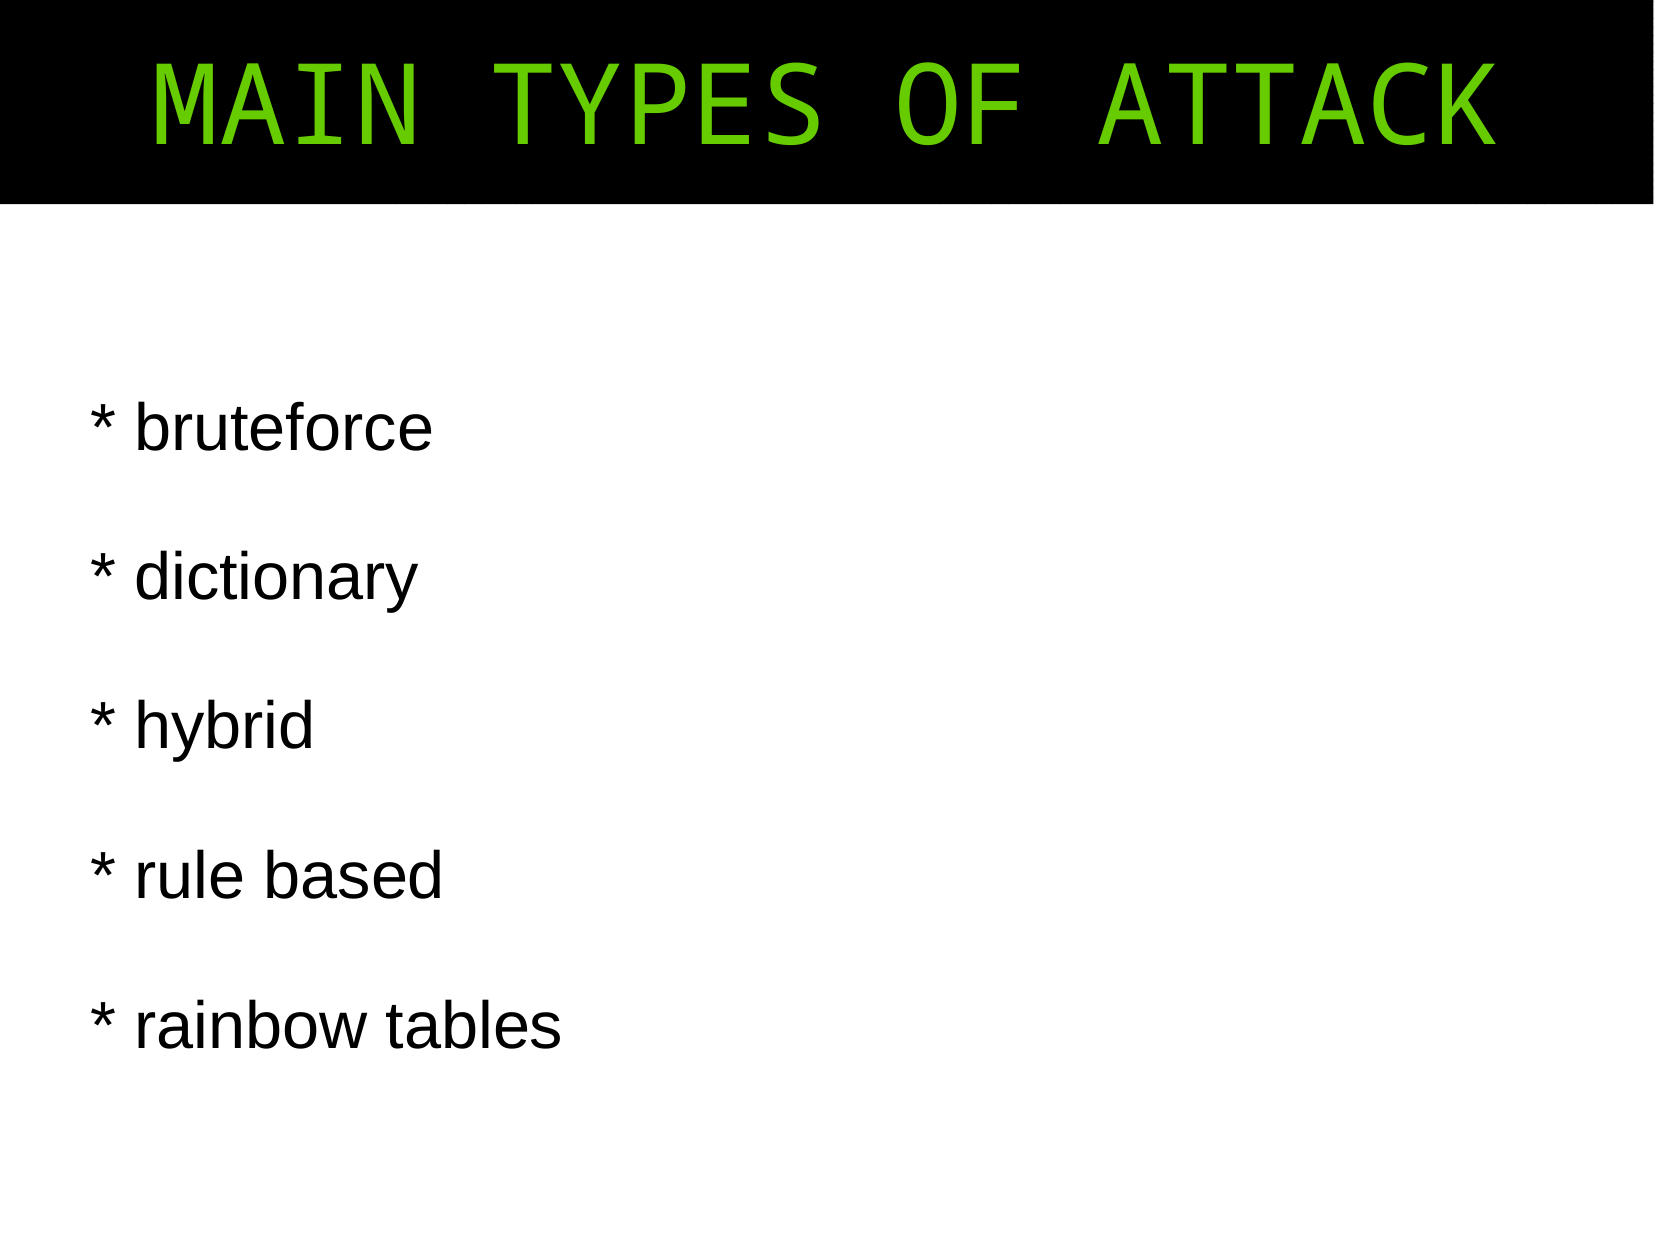

# MAIN TYPES OF ATTACK
* bruteforce
* dictionary
* hybrid
* rule based
* rainbow tables